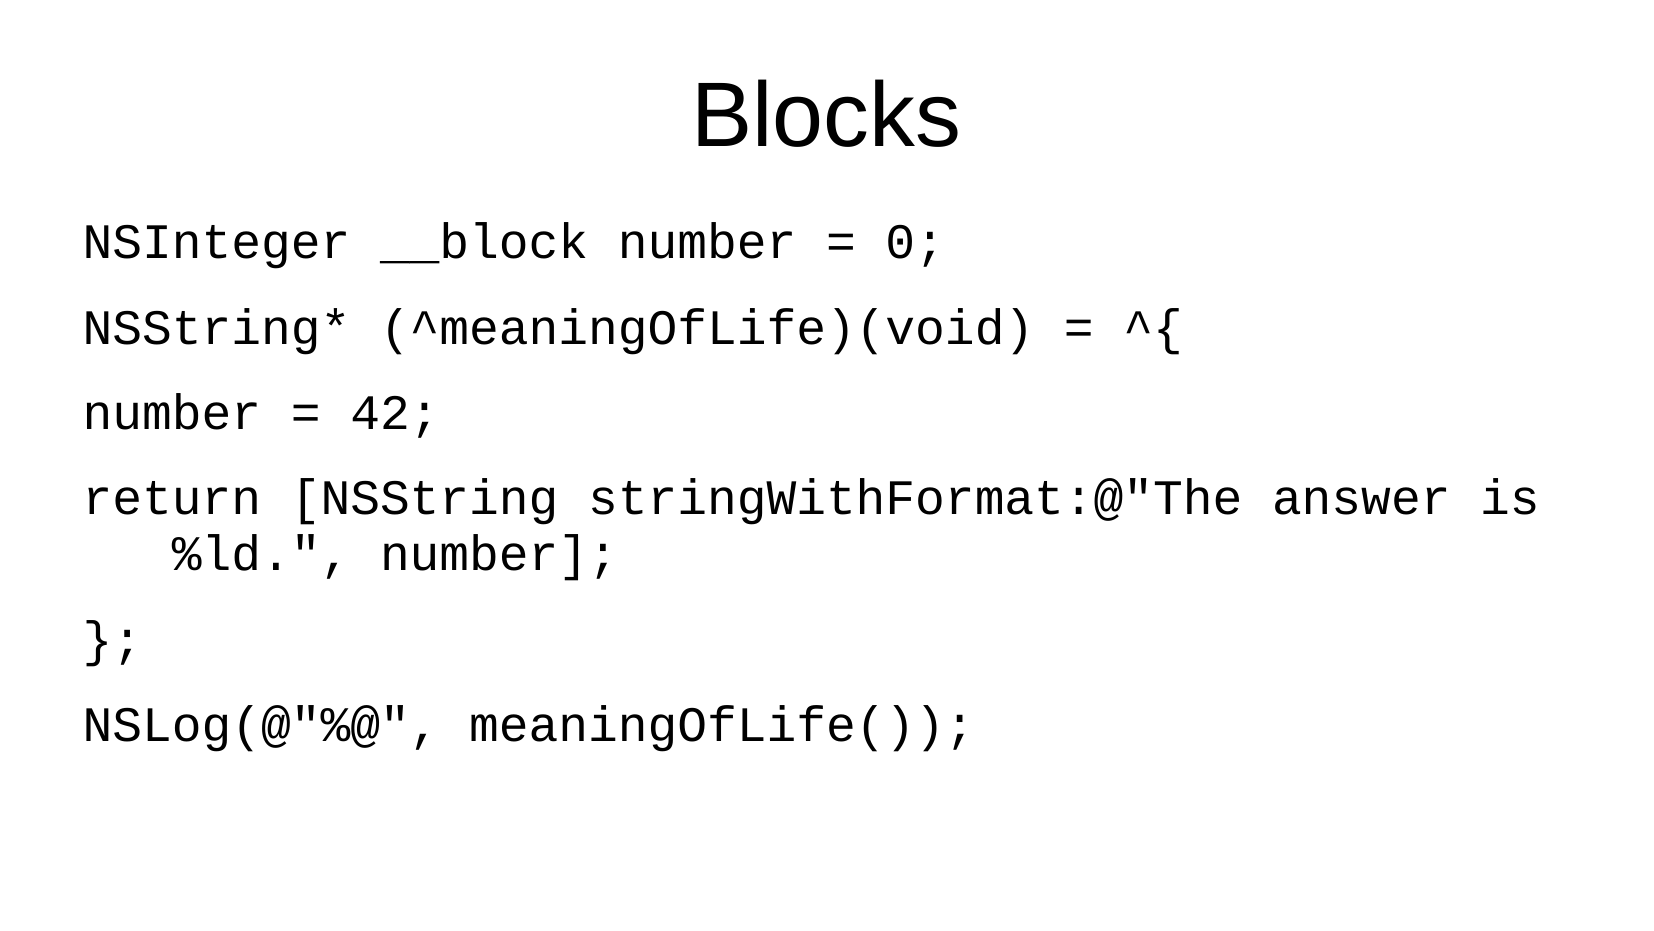

# Blocks
NSInteger __block number = 0;
NSString* (^meaningOfLife)(void) = ^{
number = 42;
return [NSString stringWithFormat:@"The answer is %ld.", number];
};
NSLog(@"%@", meaningOfLife());